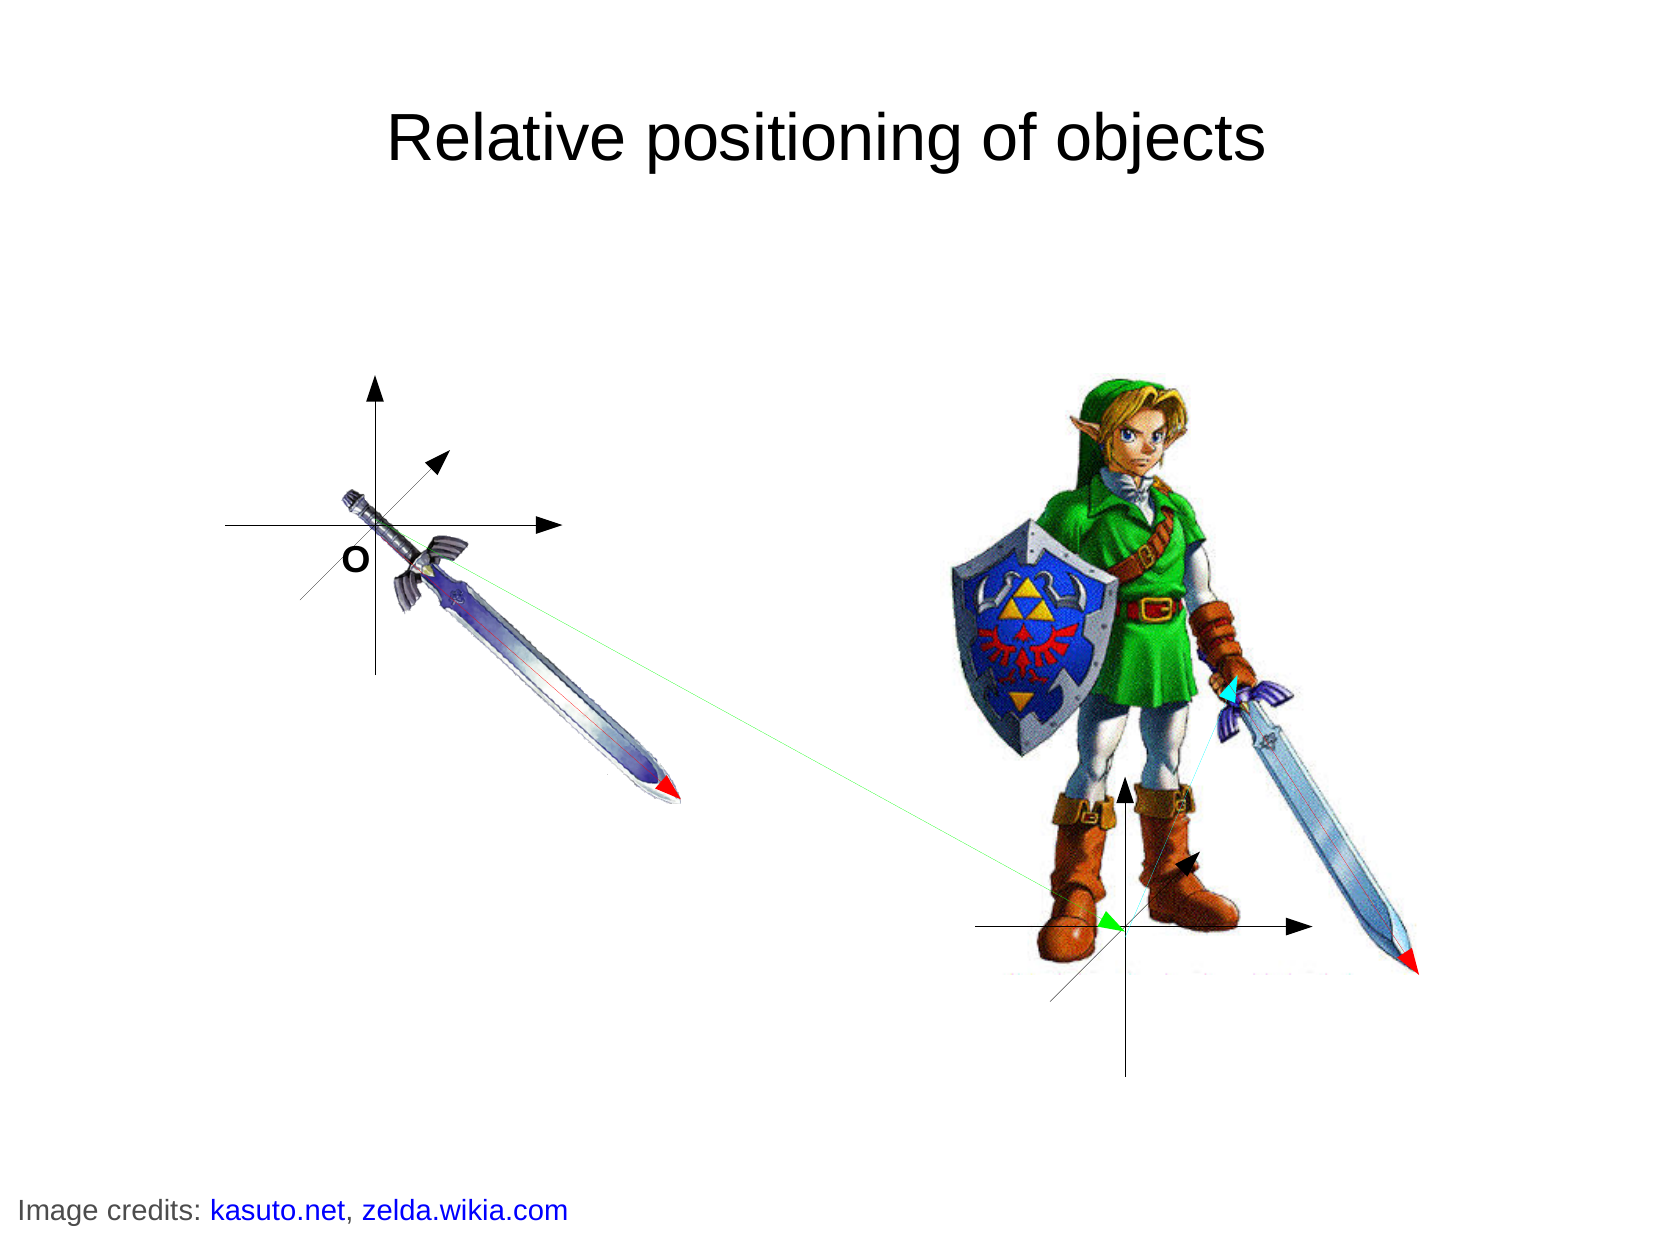

# Relative positioning of objects
O
Image credits: kasuto.net, zelda.wikia.com